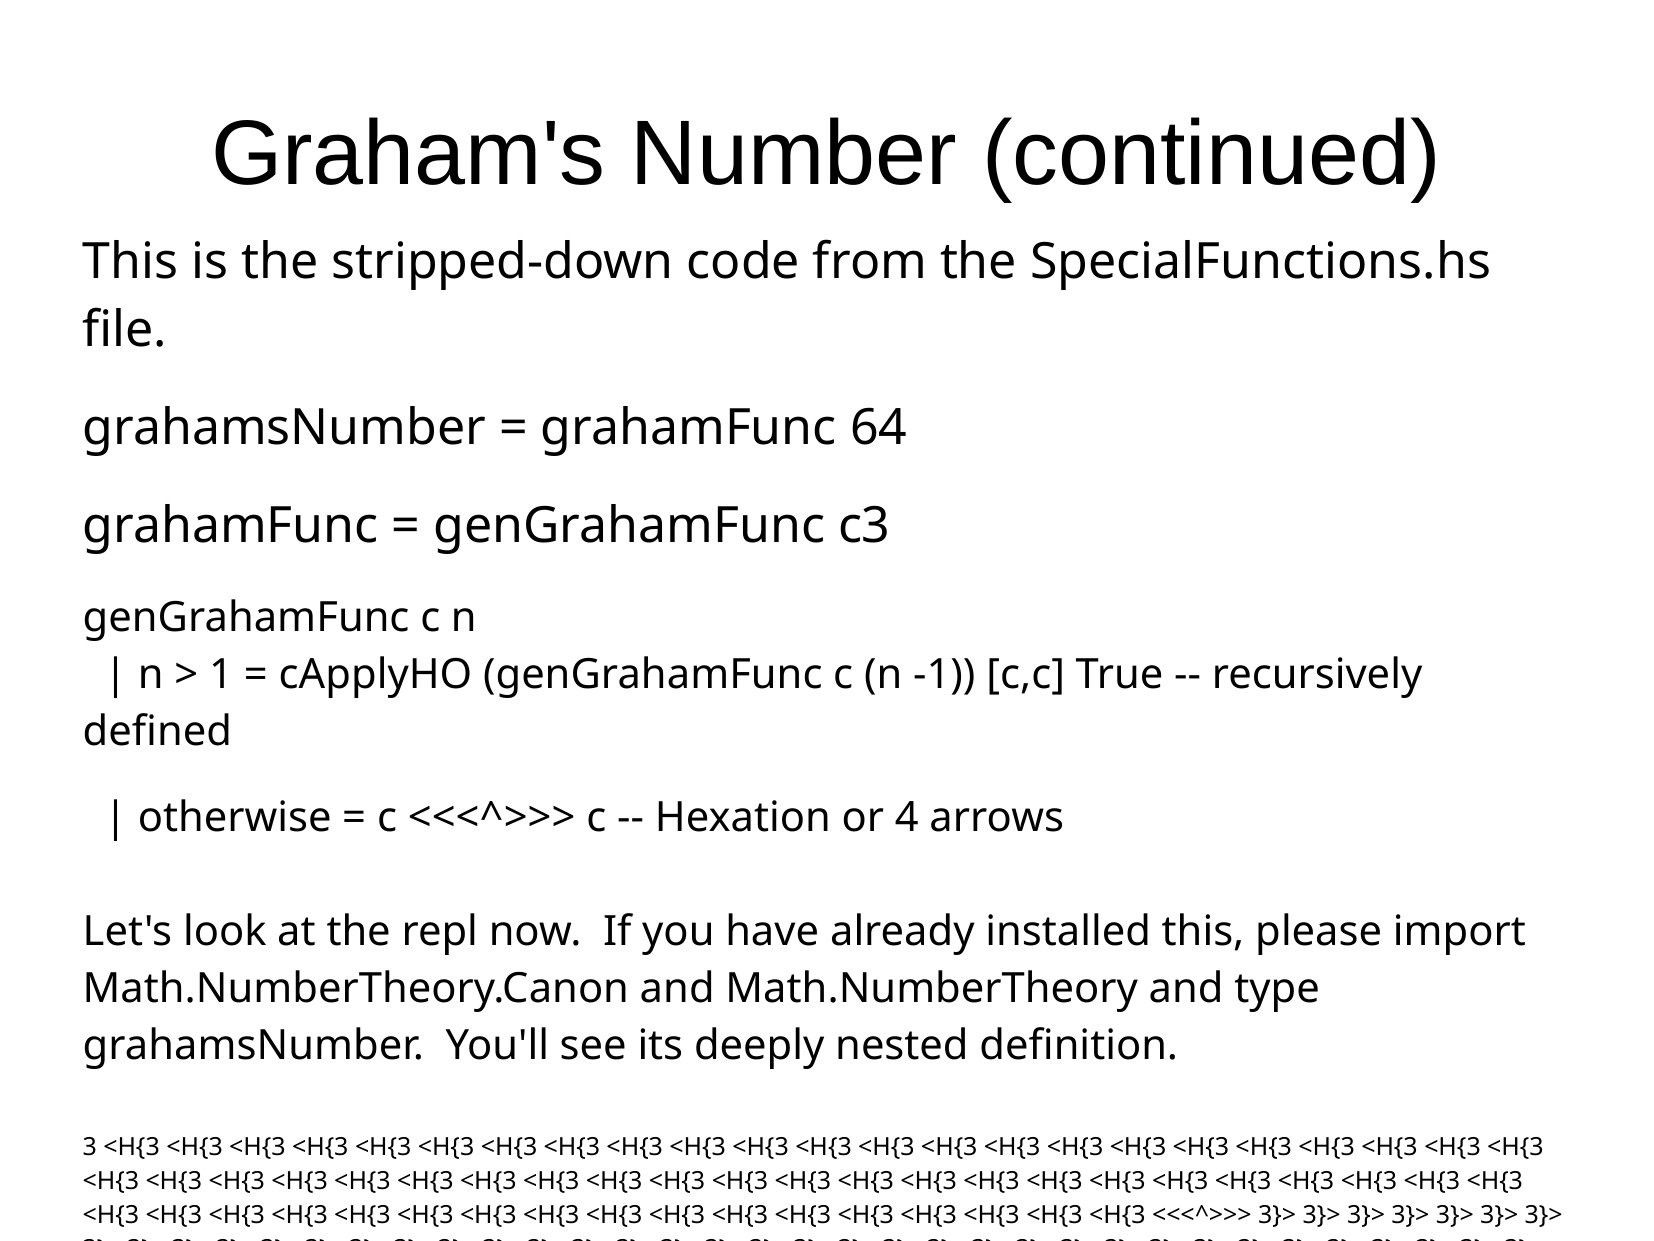

# Graham's Number (continued)
This is the stripped-down code from the SpecialFunctions.hs file.
grahamsNumber = grahamFunc 64
grahamFunc = genGrahamFunc c3
genGrahamFunc c n
 | n > 1 = cApplyHO (genGrahamFunc c (n -1)) [c,c] True -- recursively defined
 | otherwise = c <<<^>>> c -- Hexation or 4 arrows
Let's look at the repl now. If you have already installed this, please import Math.NumberTheory.Canon and Math.NumberTheory and type grahamsNumber. You'll see its deeply nested definition.
3 <H{3 <H{3 <H{3 <H{3 <H{3 <H{3 <H{3 <H{3 <H{3 <H{3 <H{3 <H{3 <H{3 <H{3 <H{3 <H{3 <H{3 <H{3 <H{3 <H{3 <H{3 <H{3 <H{3 <H{3 <H{3 <H{3 <H{3 <H{3 <H{3 <H{3 <H{3 <H{3 <H{3 <H{3 <H{3 <H{3 <H{3 <H{3 <H{3 <H{3 <H{3 <H{3 <H{3 <H{3 <H{3 <H{3 <H{3 <H{3 <H{3 <H{3 <H{3 <H{3 <H{3 <H{3 <H{3 <H{3 <H{3 <H{3 <H{3 <H{3 <H{3 <H{3 <H{3 <<<^>>> 3}> 3}> 3}> 3}> 3}> 3}> 3}> 3}> 3}> 3}> 3}> 3}> 3}> 3}> 3}> 3}> 3}> 3}> 3}> 3}> 3}> 3}> 3}> 3}> 3}> 3}> 3}> 3}> 3}> 3}> 3}> 3}> 3}> 3}> 3}> 3}> 3}> 3}> 3}> 3}> 3}> 3}> 3}> 3}> 3}> 3}> 3}> 3}> 3}> 3}> 3}> 3}> 3}> 3}> 3}> 3}> 3}> 3}> 3}> 3}> 3}> 3}> 3}> 3